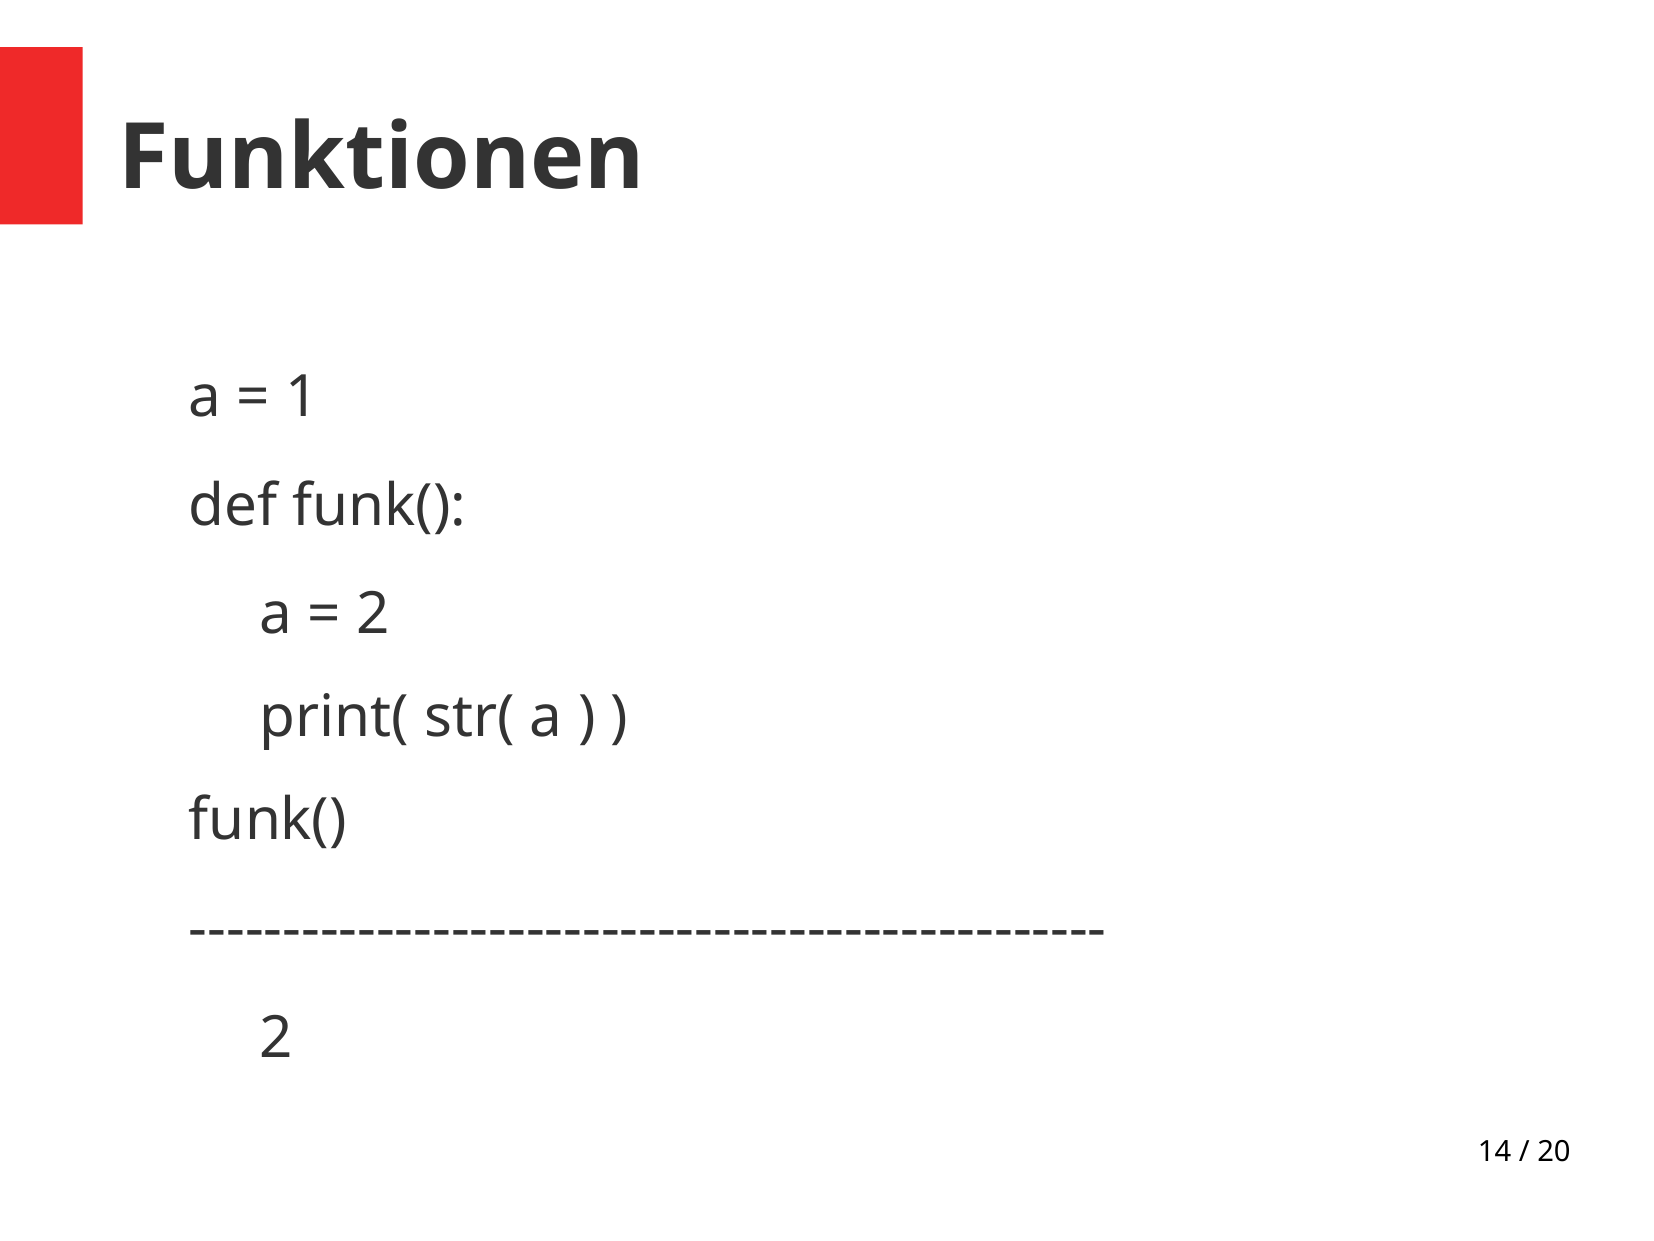

# Funktionen
a = 1
def funk():
a = 2
print( str( a ) )
funk()
-------------------------------------------------
2
14